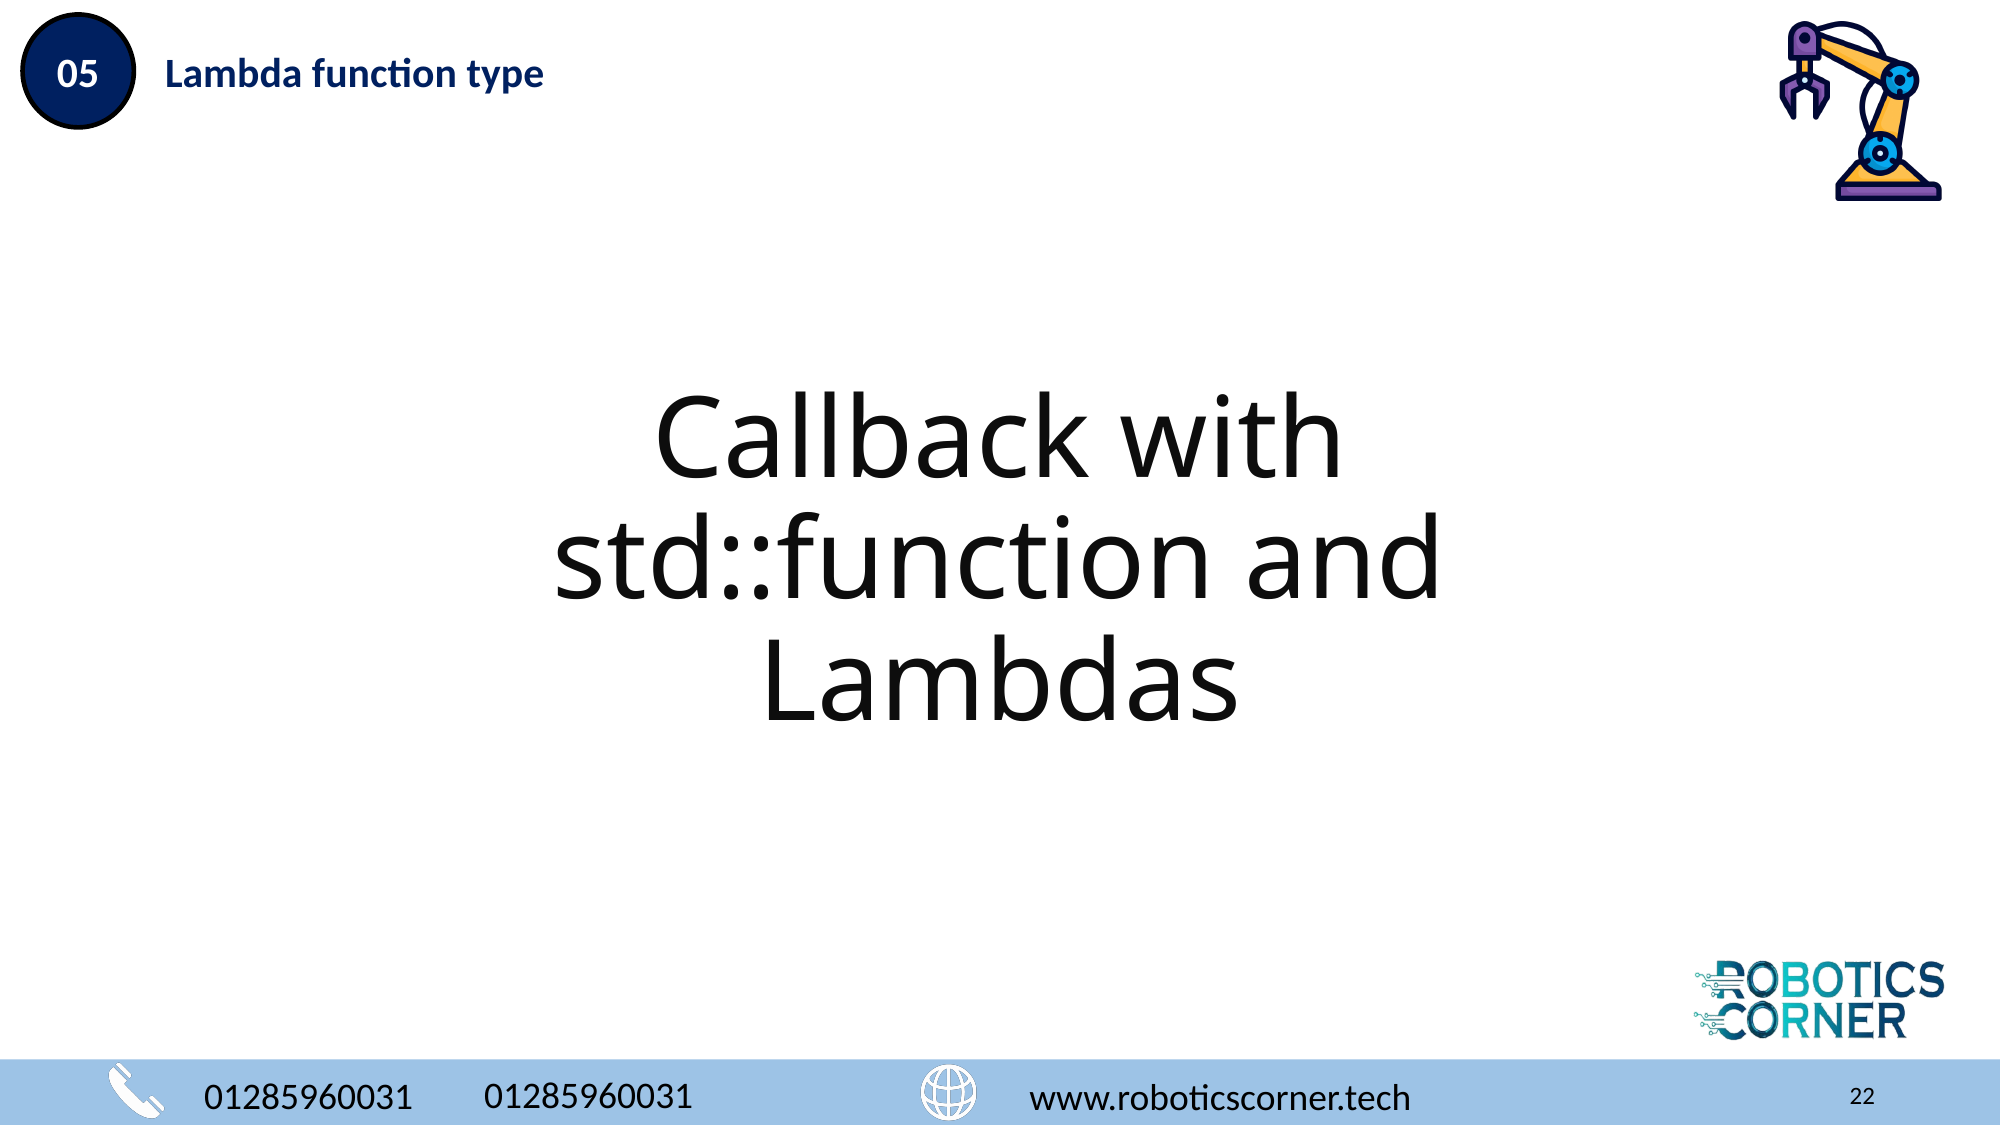

05
Lambda function type
# Callback with std::function and Lambdas